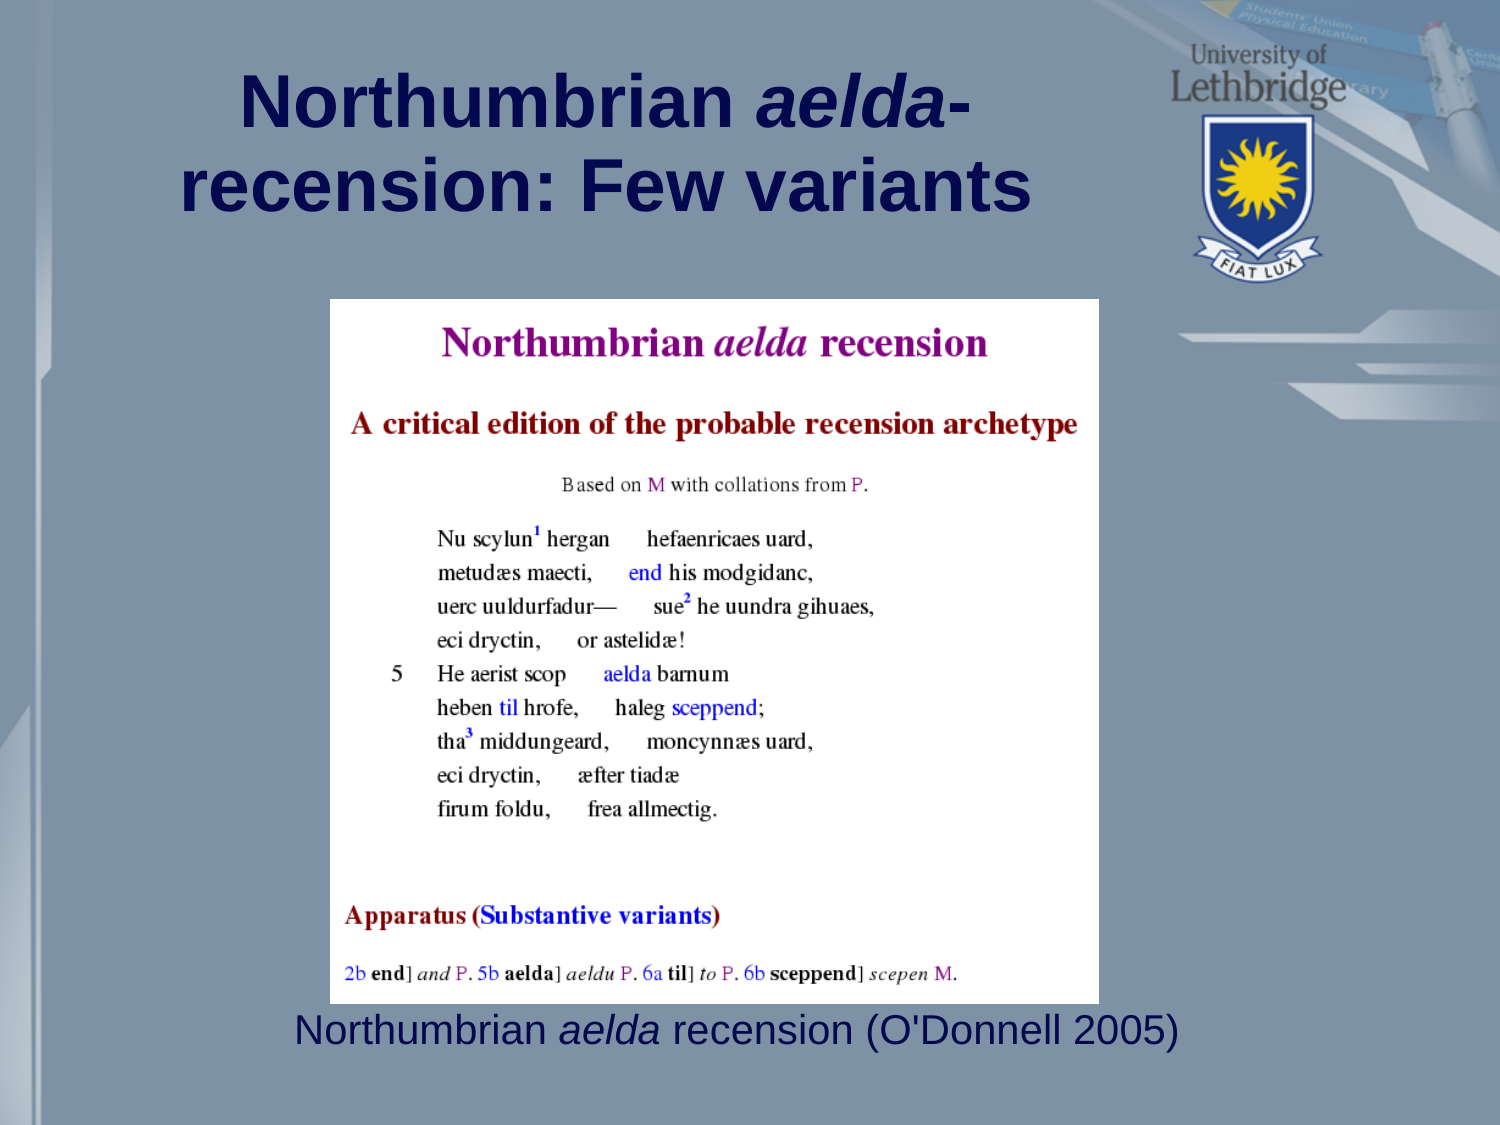

# Northumbrian aelda-recension: Few variants
Northumbrian aelda recension (O'Donnell 2005)